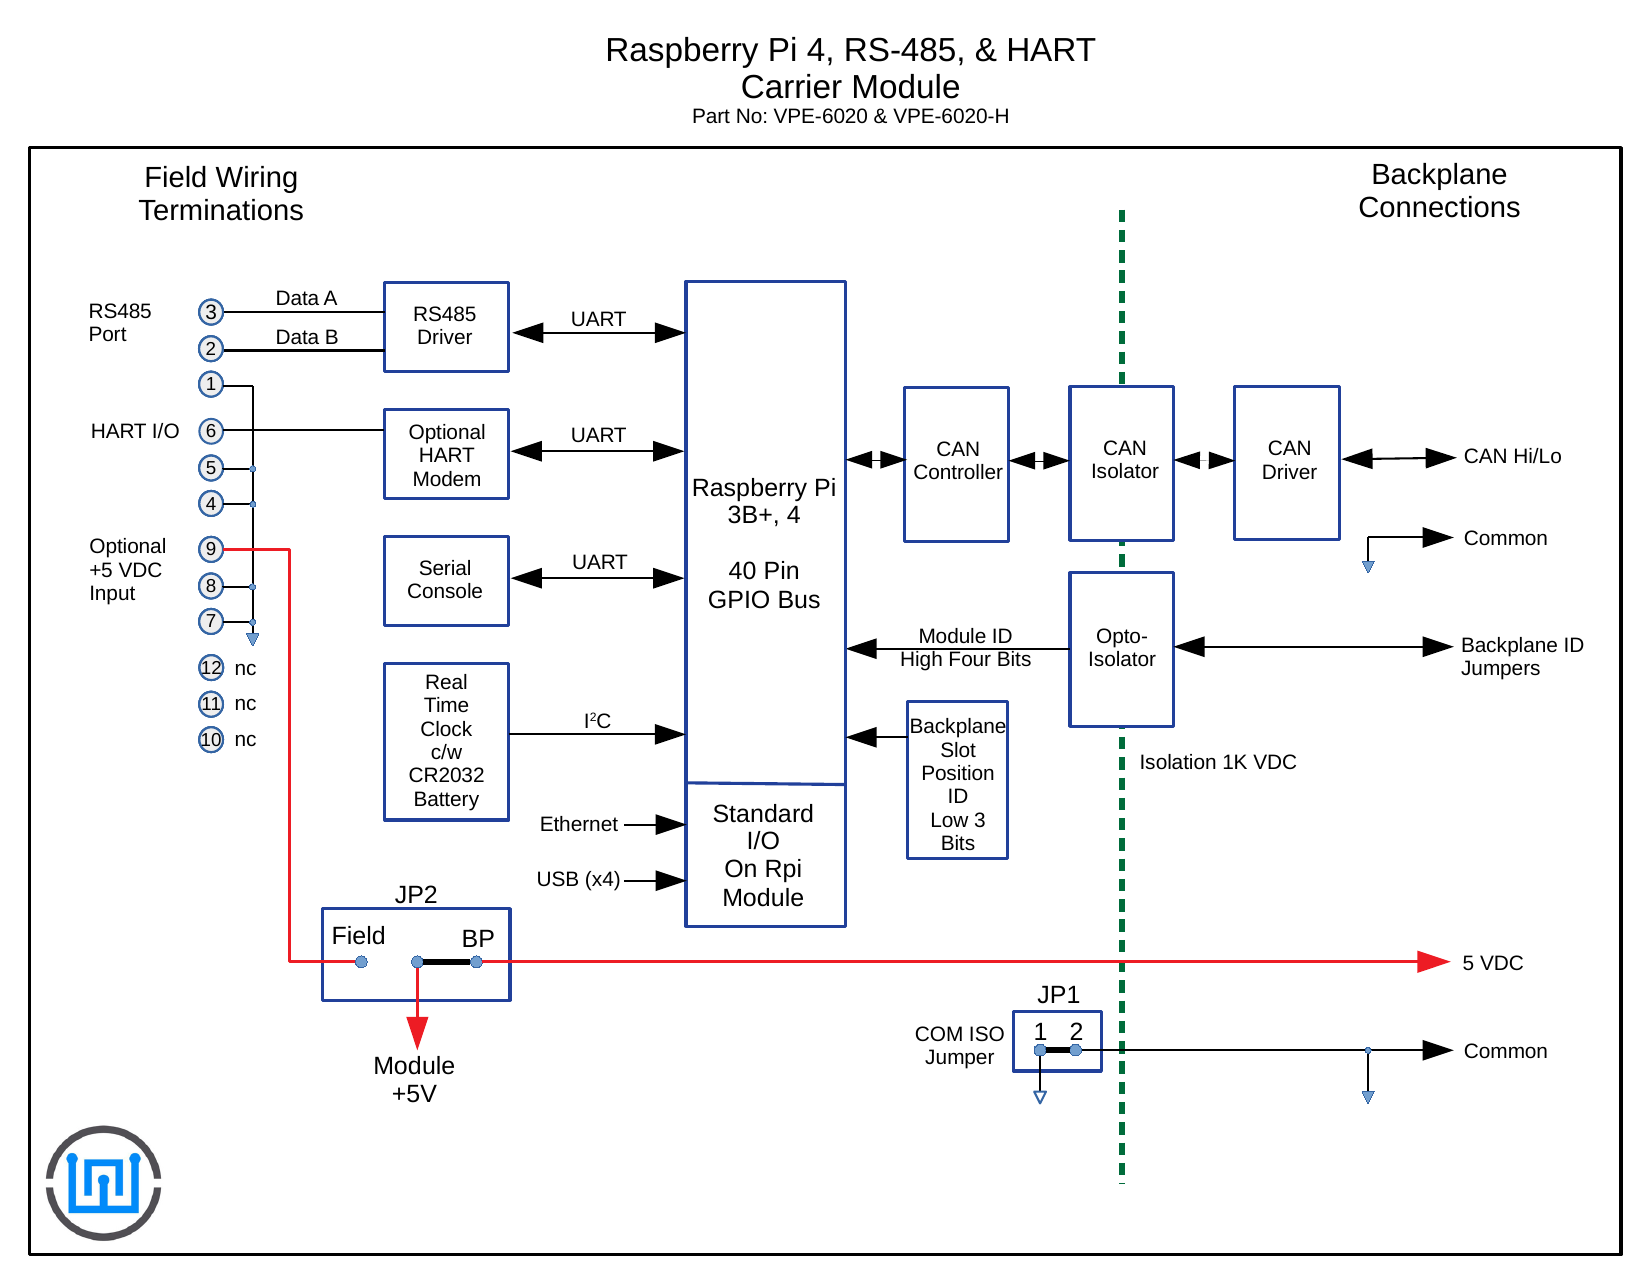

Raspberry Pi 4, RS-485, & HART Carrier Module
Part No: VPE-6020 & VPE-6020-H
Backplane
Connections
Field Wiring
Terminations
Data A
RS485
Port
RS485
Driver
3
UART
Data B
2
1
HART I/O
Optional
HART
Modem
UART
6
CAN
Isolator
CAN
Driver
CAN
Controller
CAN Hi/Lo
5
Raspberry Pi
3B+, 4
40 Pin
GPIO Bus
4
Common
Optional
+5 VDC
Input
9
UART
Serial
Console
8
7
Module ID
High Four Bits
Opto-
Isolator
Backplane ID
Jumpers
nc
12
Real
Time
Clock
c/w
CR2032
Battery
nc
11
I2C
Backplane
Slot
Position
ID
Low 3
Bits
nc
10
Isolation 1K VDC
Standard
I/O
On Rpi
Module
Ethernet
USB (x4)
JP2
Field
BP
5 VDC
JP1
1
2
COM ISO
Jumper
Common
Module
+5V